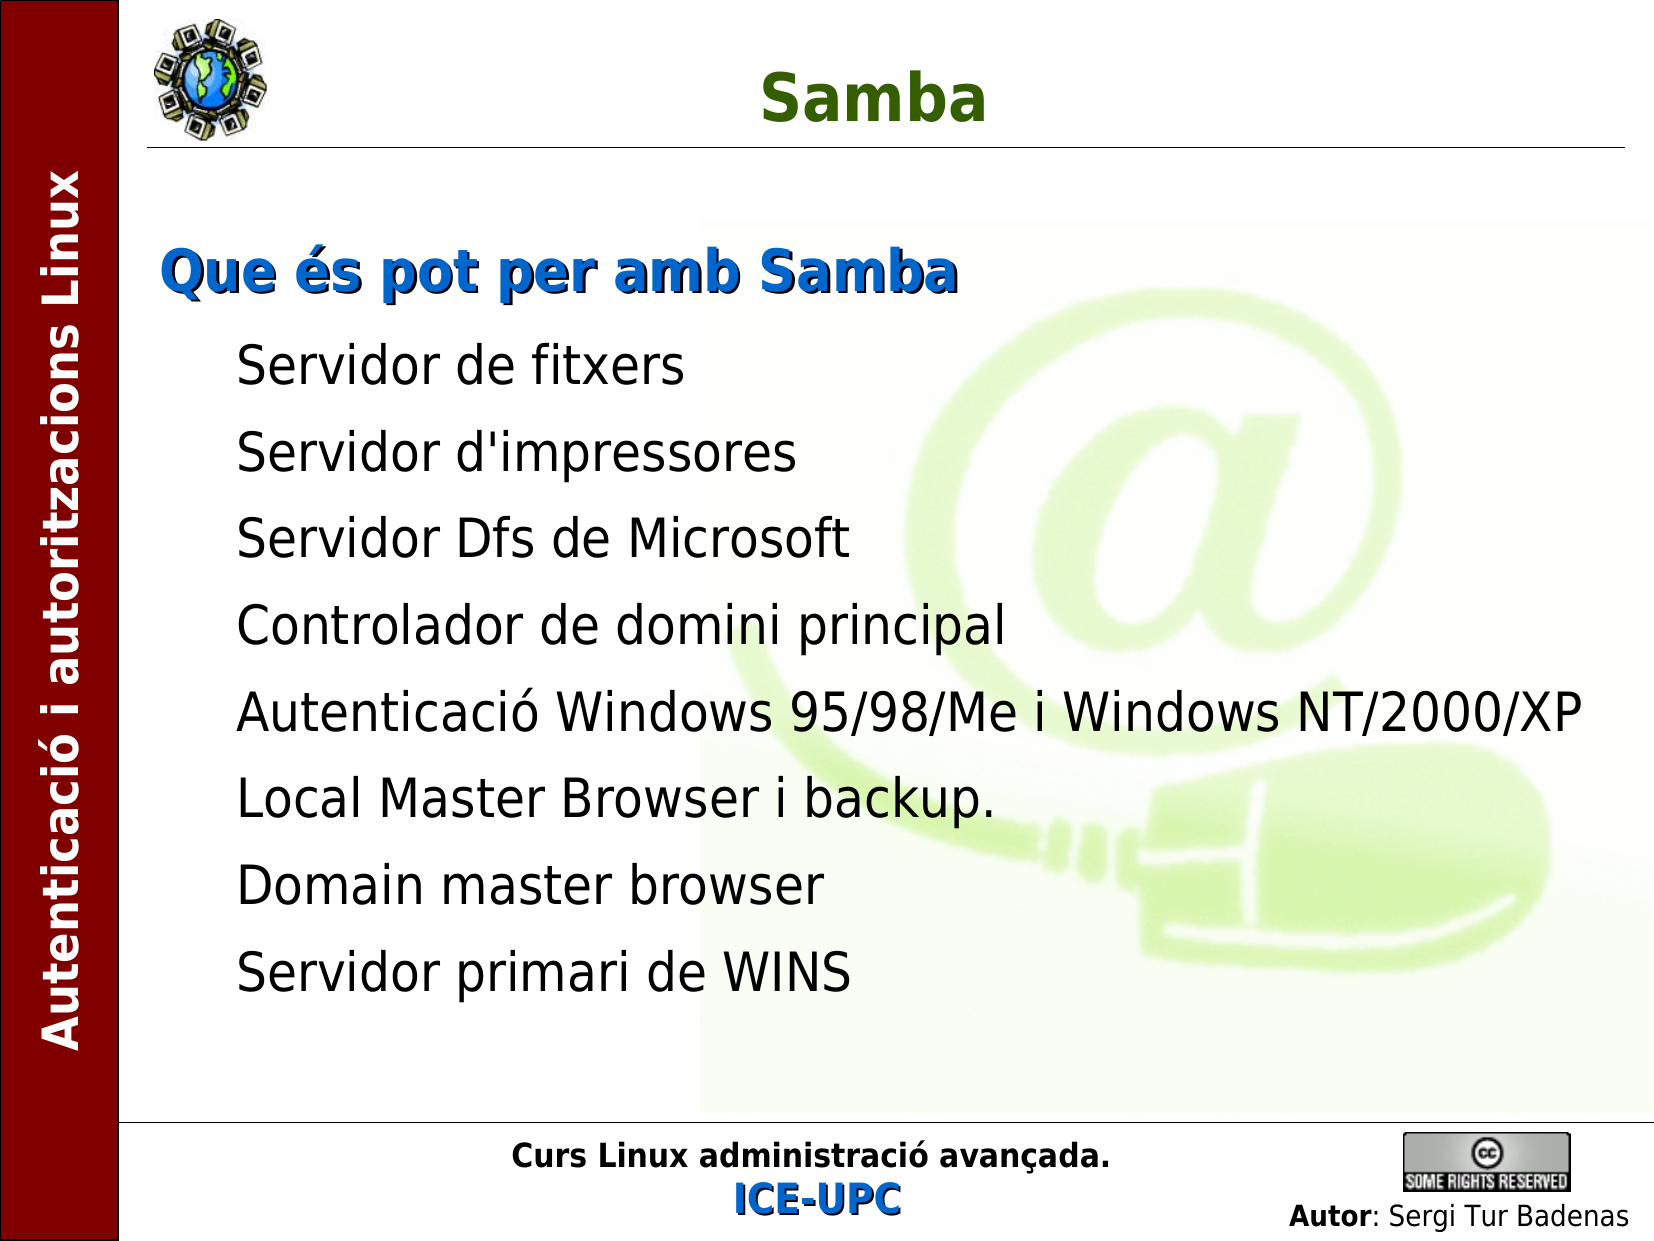

# Samba
Que és pot per amb Samba
Servidor de fitxers
Servidor d'impressores
Servidor Dfs de Microsoft
Controlador de domini principal
Autenticació Windows 95/98/Me i Windows NT/2000/XP
Local Master Browser i backup.
Domain master browser
Servidor primari de WINS